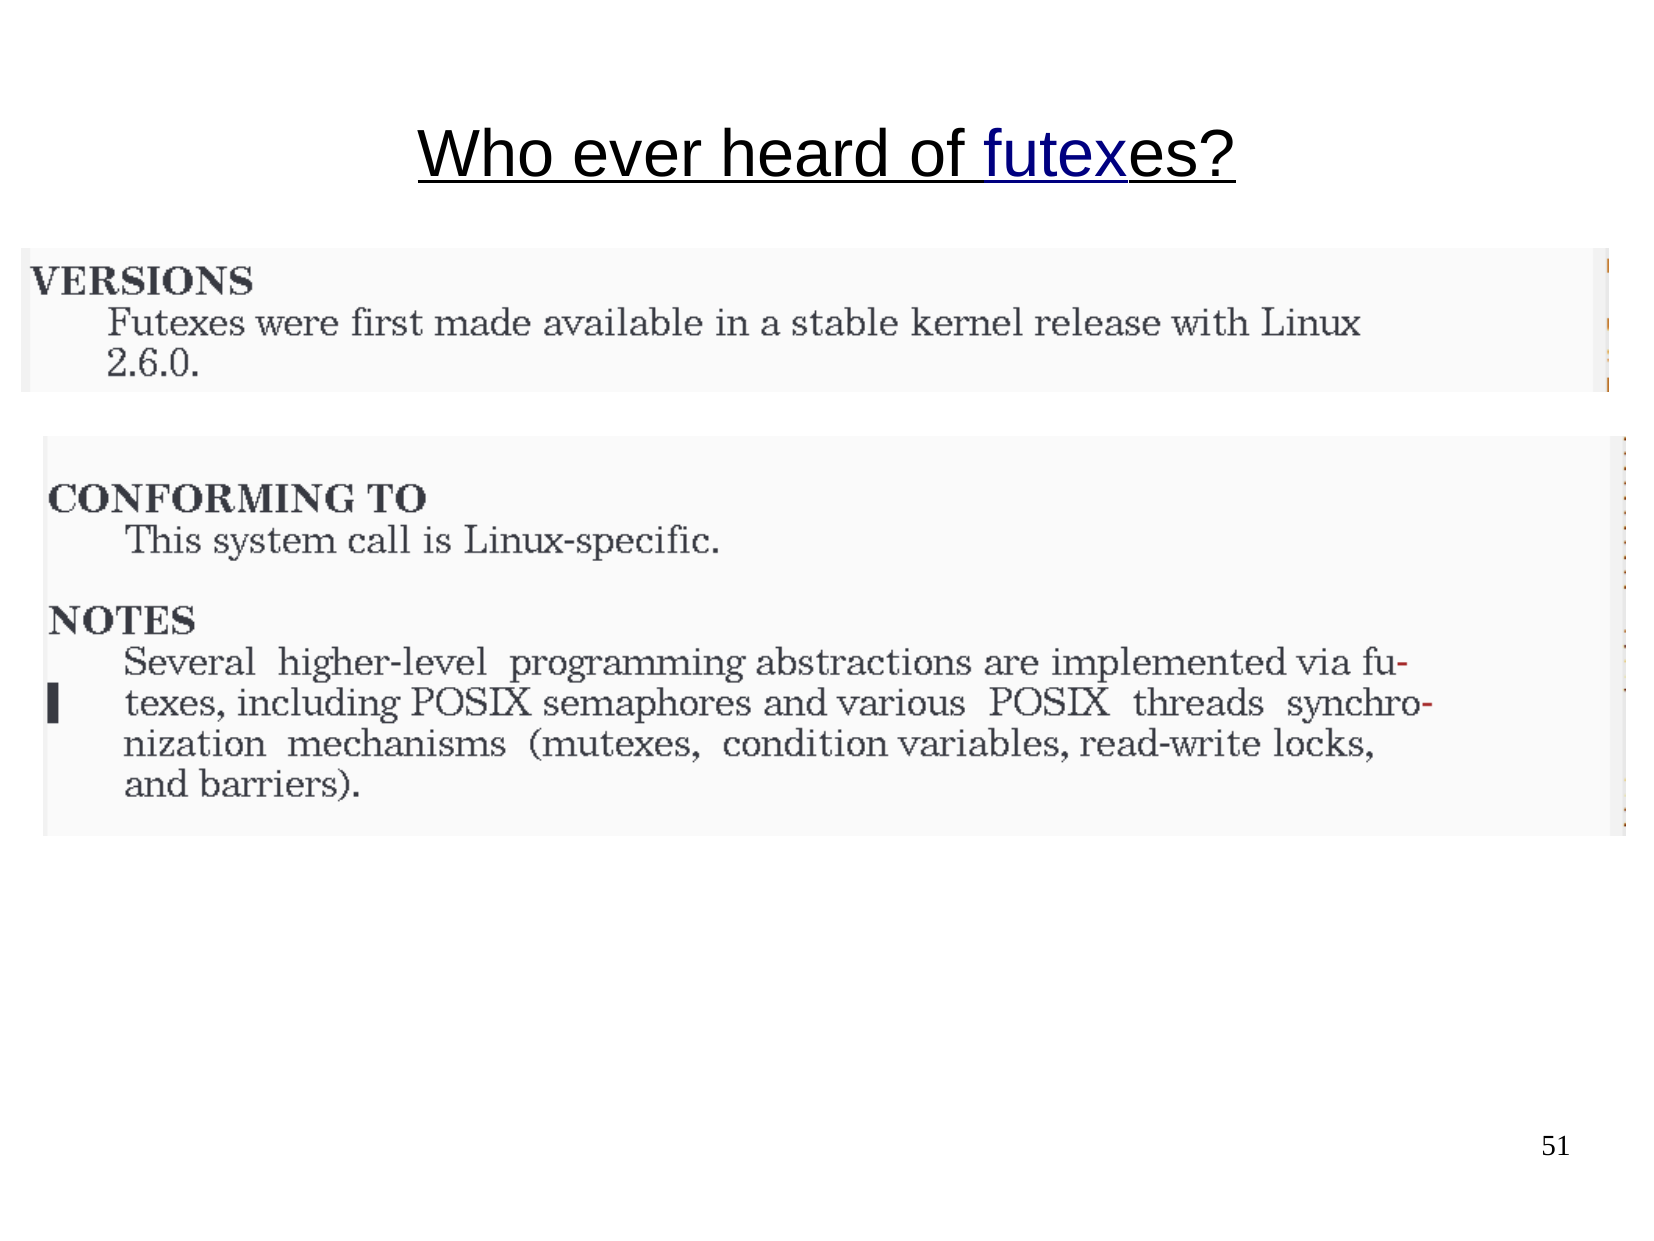

# Who ever heard of futexes?
51